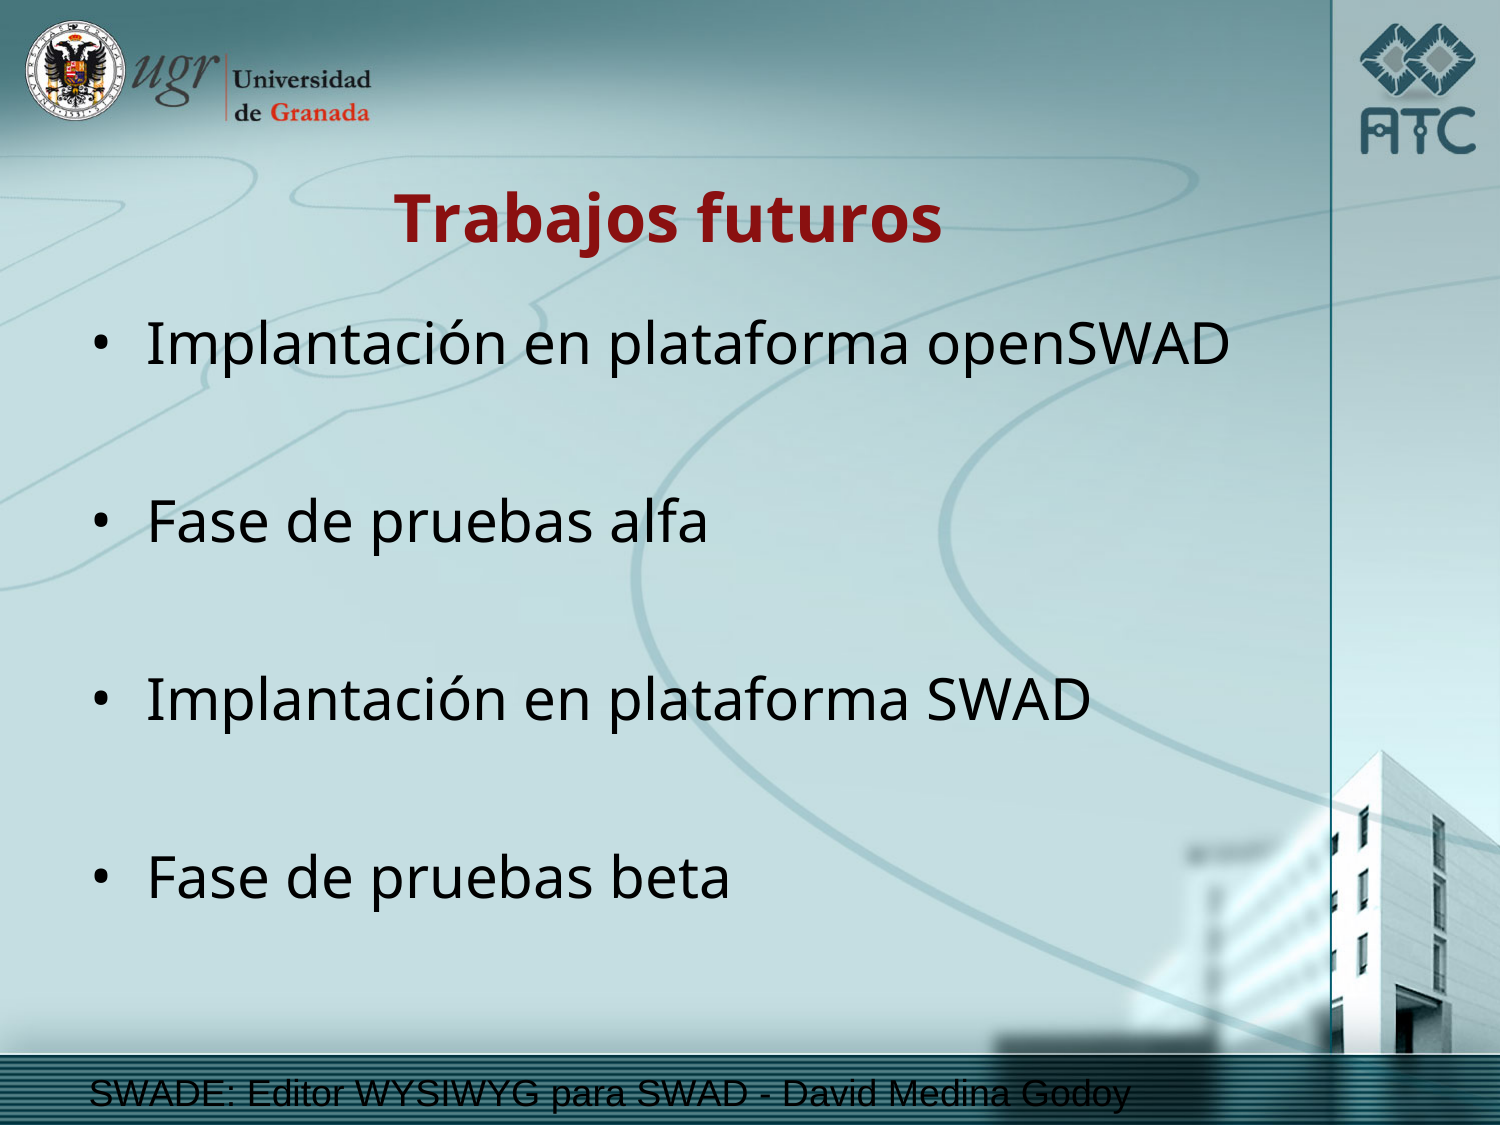

# Trabajos futuros
Implantación en plataforma openSWAD
Fase de pruebas alfa
Implantación en plataforma SWAD
Fase de pruebas beta
SWADE: Editor WYSIWYG para SWAD - David Medina Godoy